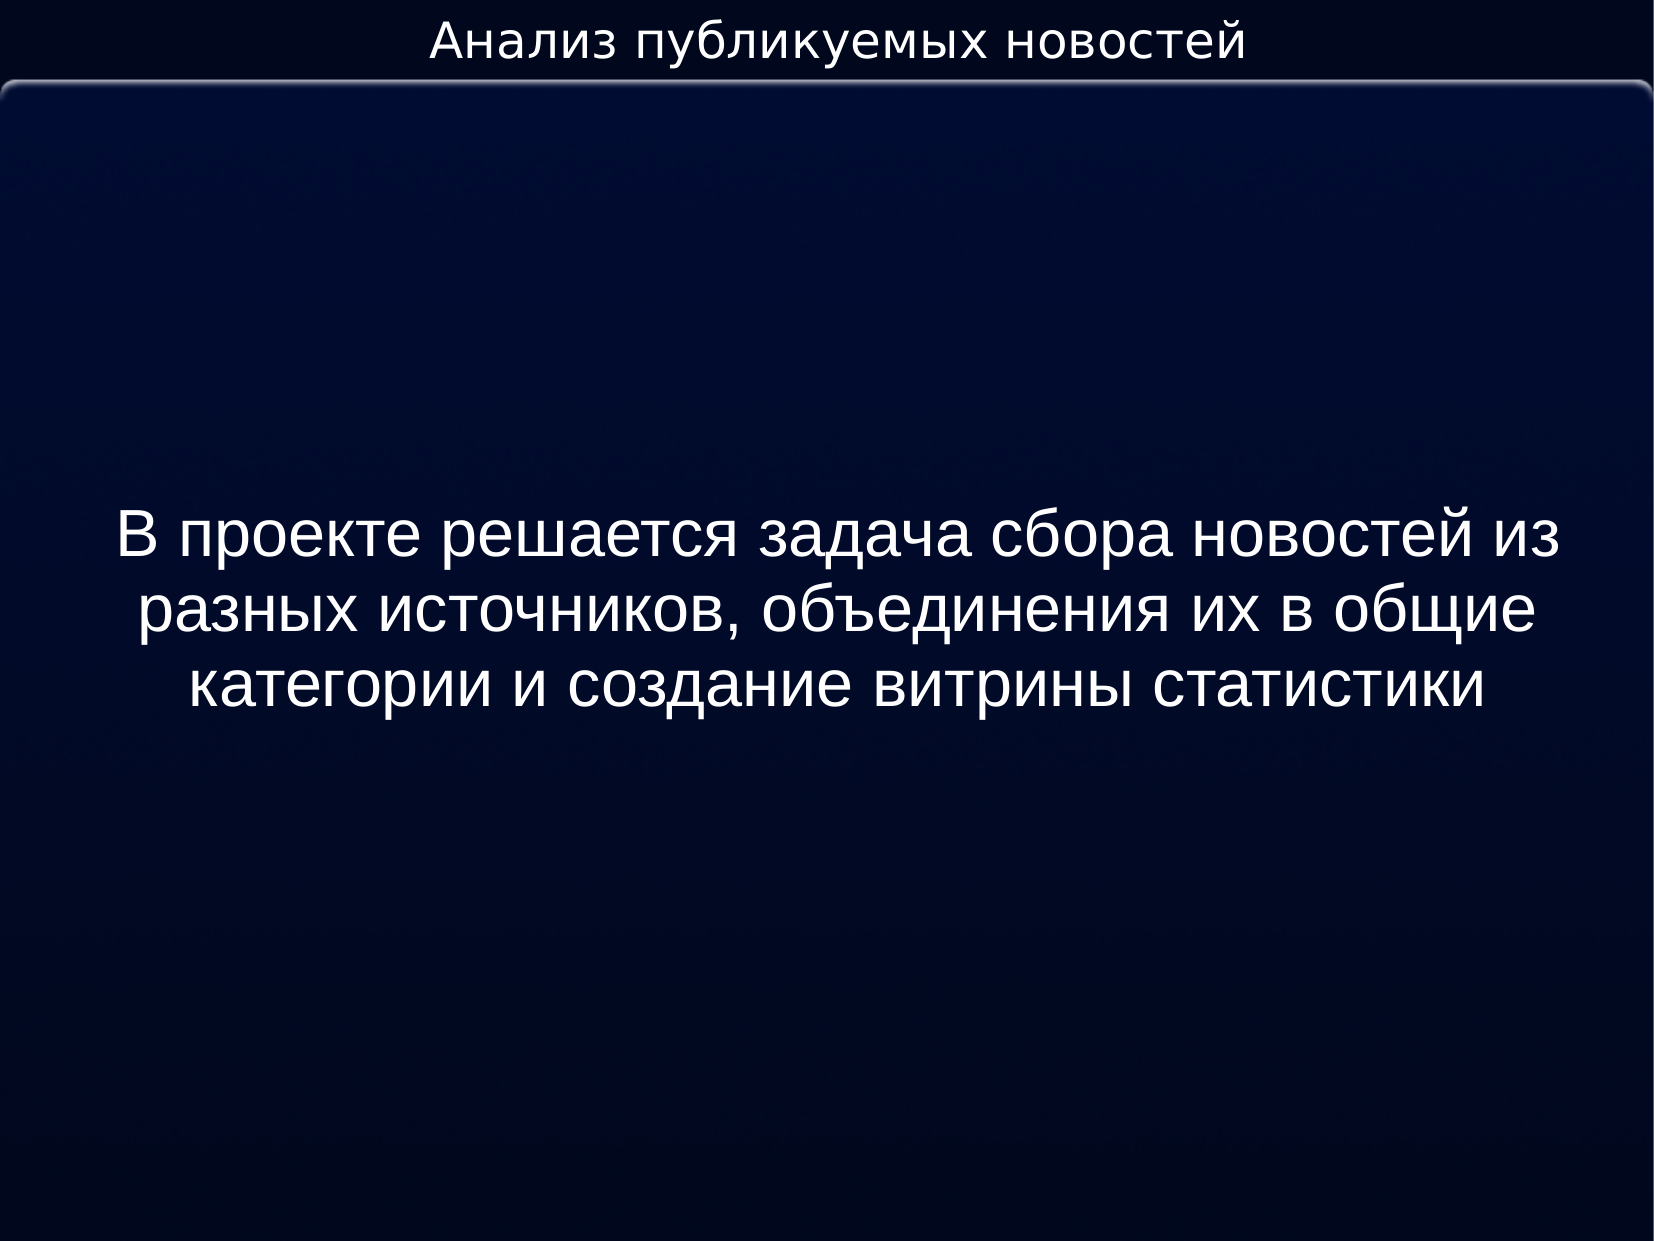

# Анализ публикуемых новостей
В проекте решается задача сбора новостей из разных источников, объединения их в общие категории и создание витрины статистики